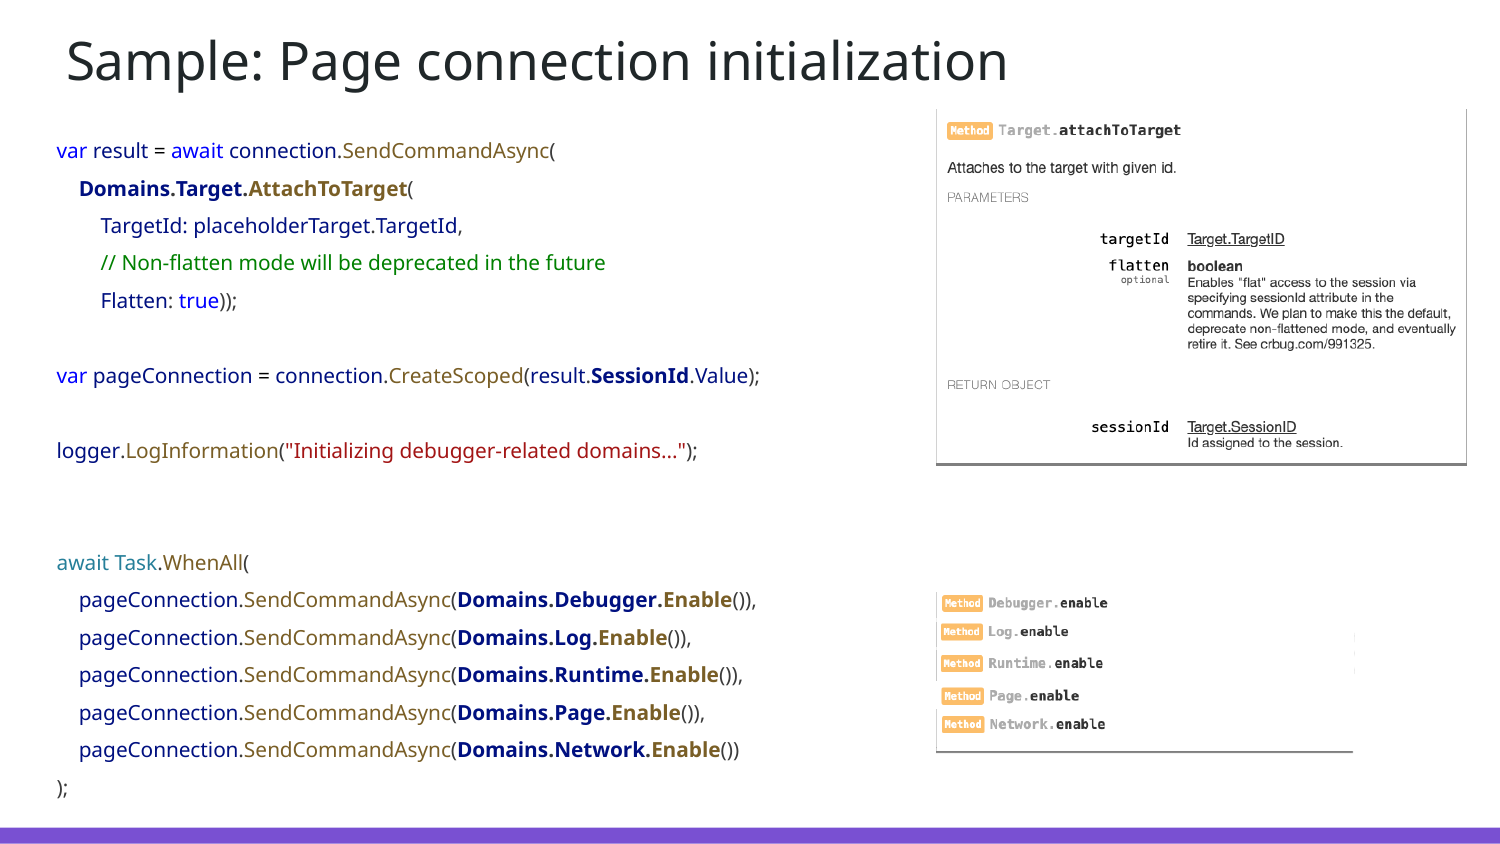

# Sample: Page connection initialization
var result = await connection.SendCommandAsync(
 Domains.Target.AttachToTarget(
 TargetId: placeholderTarget.TargetId,
 // Non-flatten mode will be deprecated in the future
 Flatten: true));
var pageConnection = connection.CreateScoped(result.SessionId.Value);
logger.LogInformation("Initializing debugger-related domains...");
await Task.WhenAll(
 pageConnection.SendCommandAsync(Domains.Debugger.Enable()),
 pageConnection.SendCommandAsync(Domains.Log.Enable()),
 pageConnection.SendCommandAsync(Domains.Runtime.Enable()),
 pageConnection.SendCommandAsync(Domains.Page.Enable()),
 pageConnection.SendCommandAsync(Domains.Network.Enable())
);